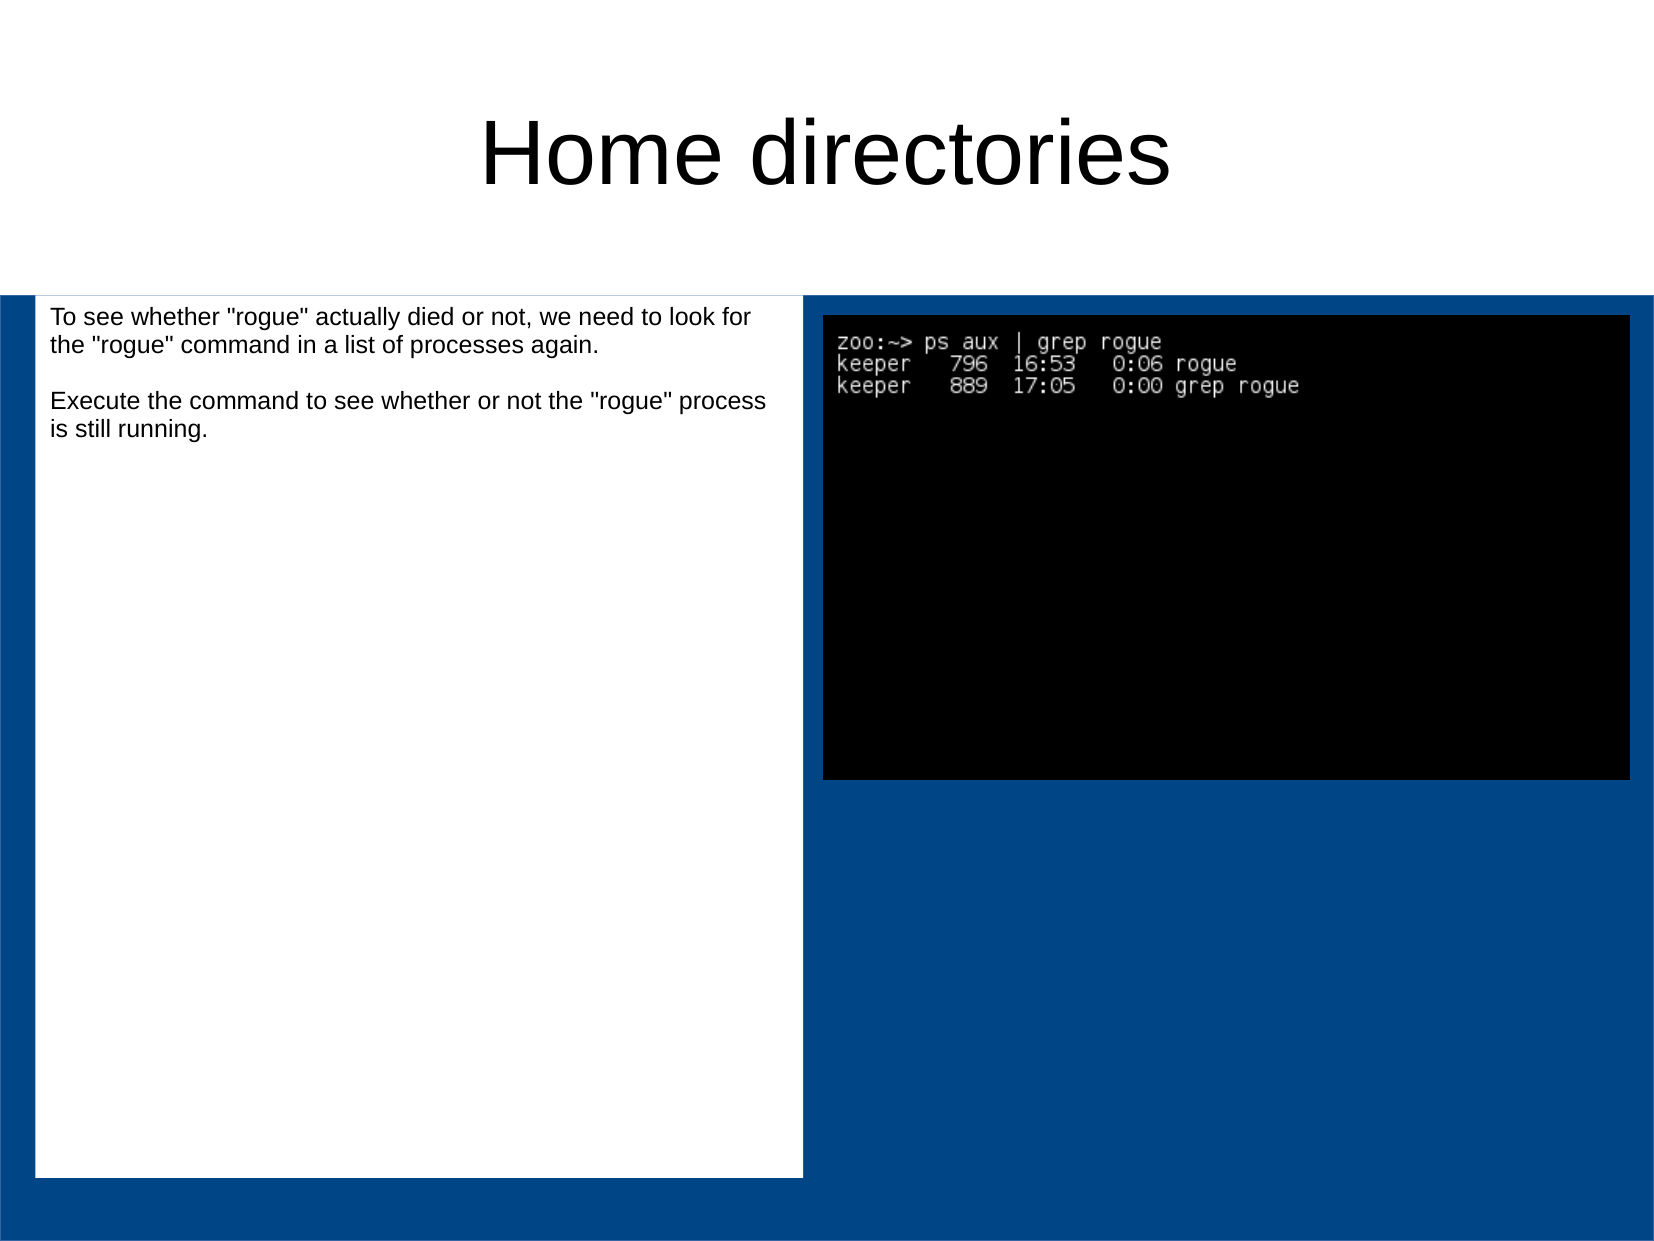

# Home directories
To see whether "rogue" actually died or not, we need to look for the "rogue" command in a list of processes again.
Execute the command to see whether or not the "rogue" process is still running.